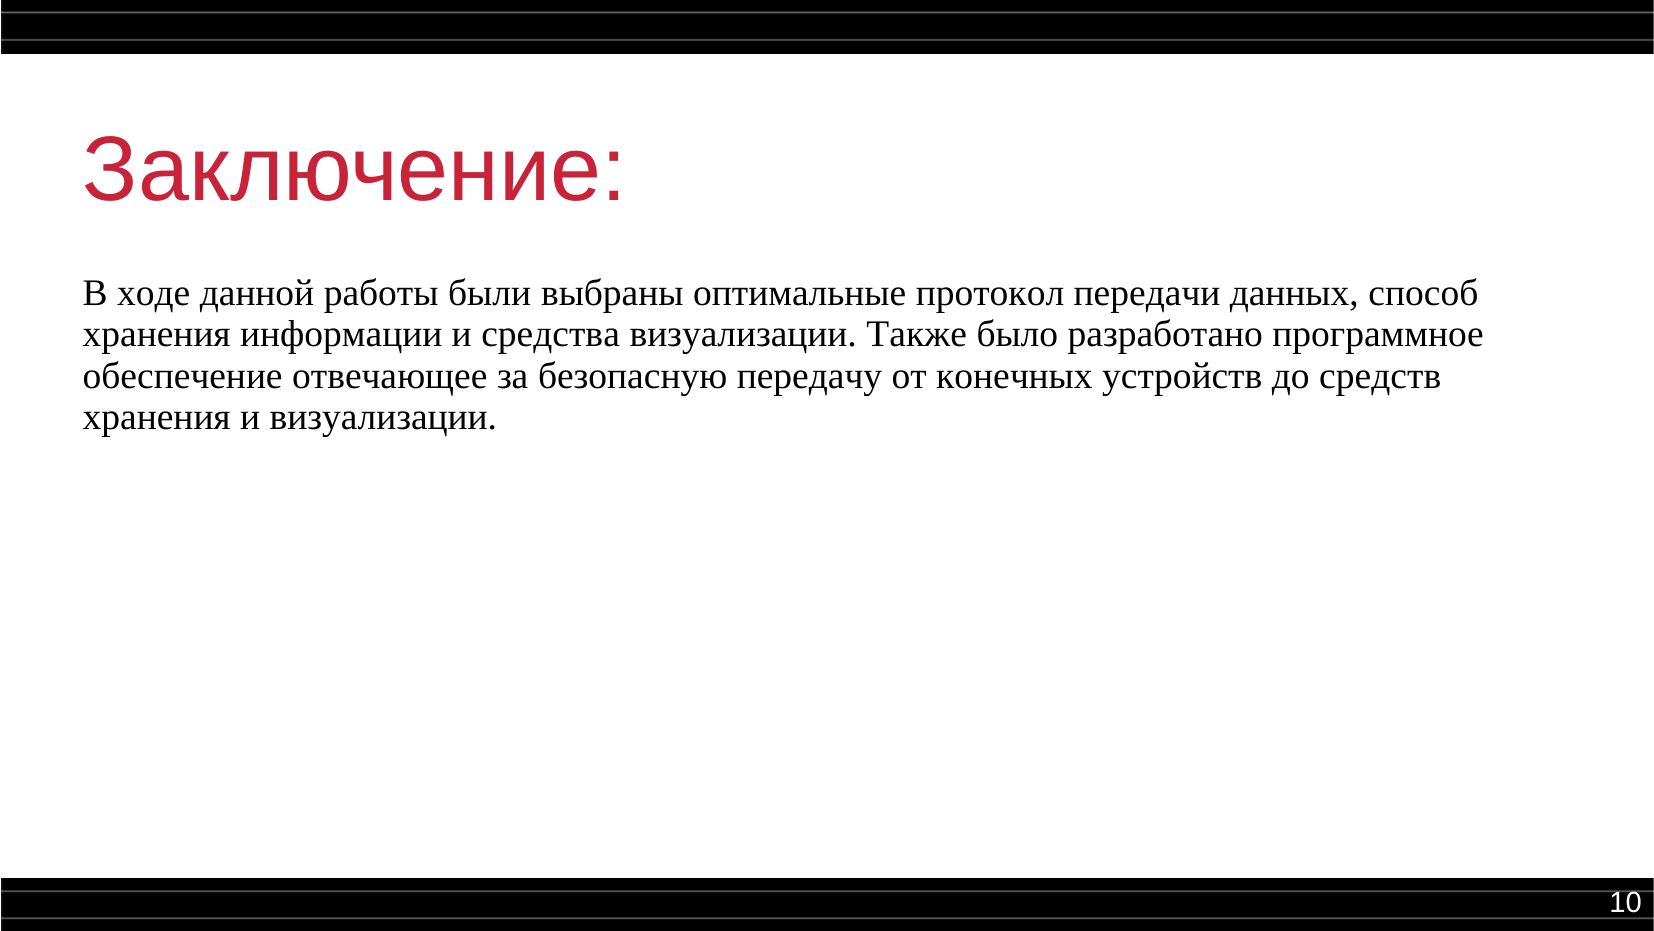

# Заключение:
В ходе данной работы были выбраны оптимальные протокол передачи данных, способ хранения информации и средства визуализации. Также было разработано программное обеспечение отвечающее за безопасную передачу от конечных устройств до средств хранения и визуализации.